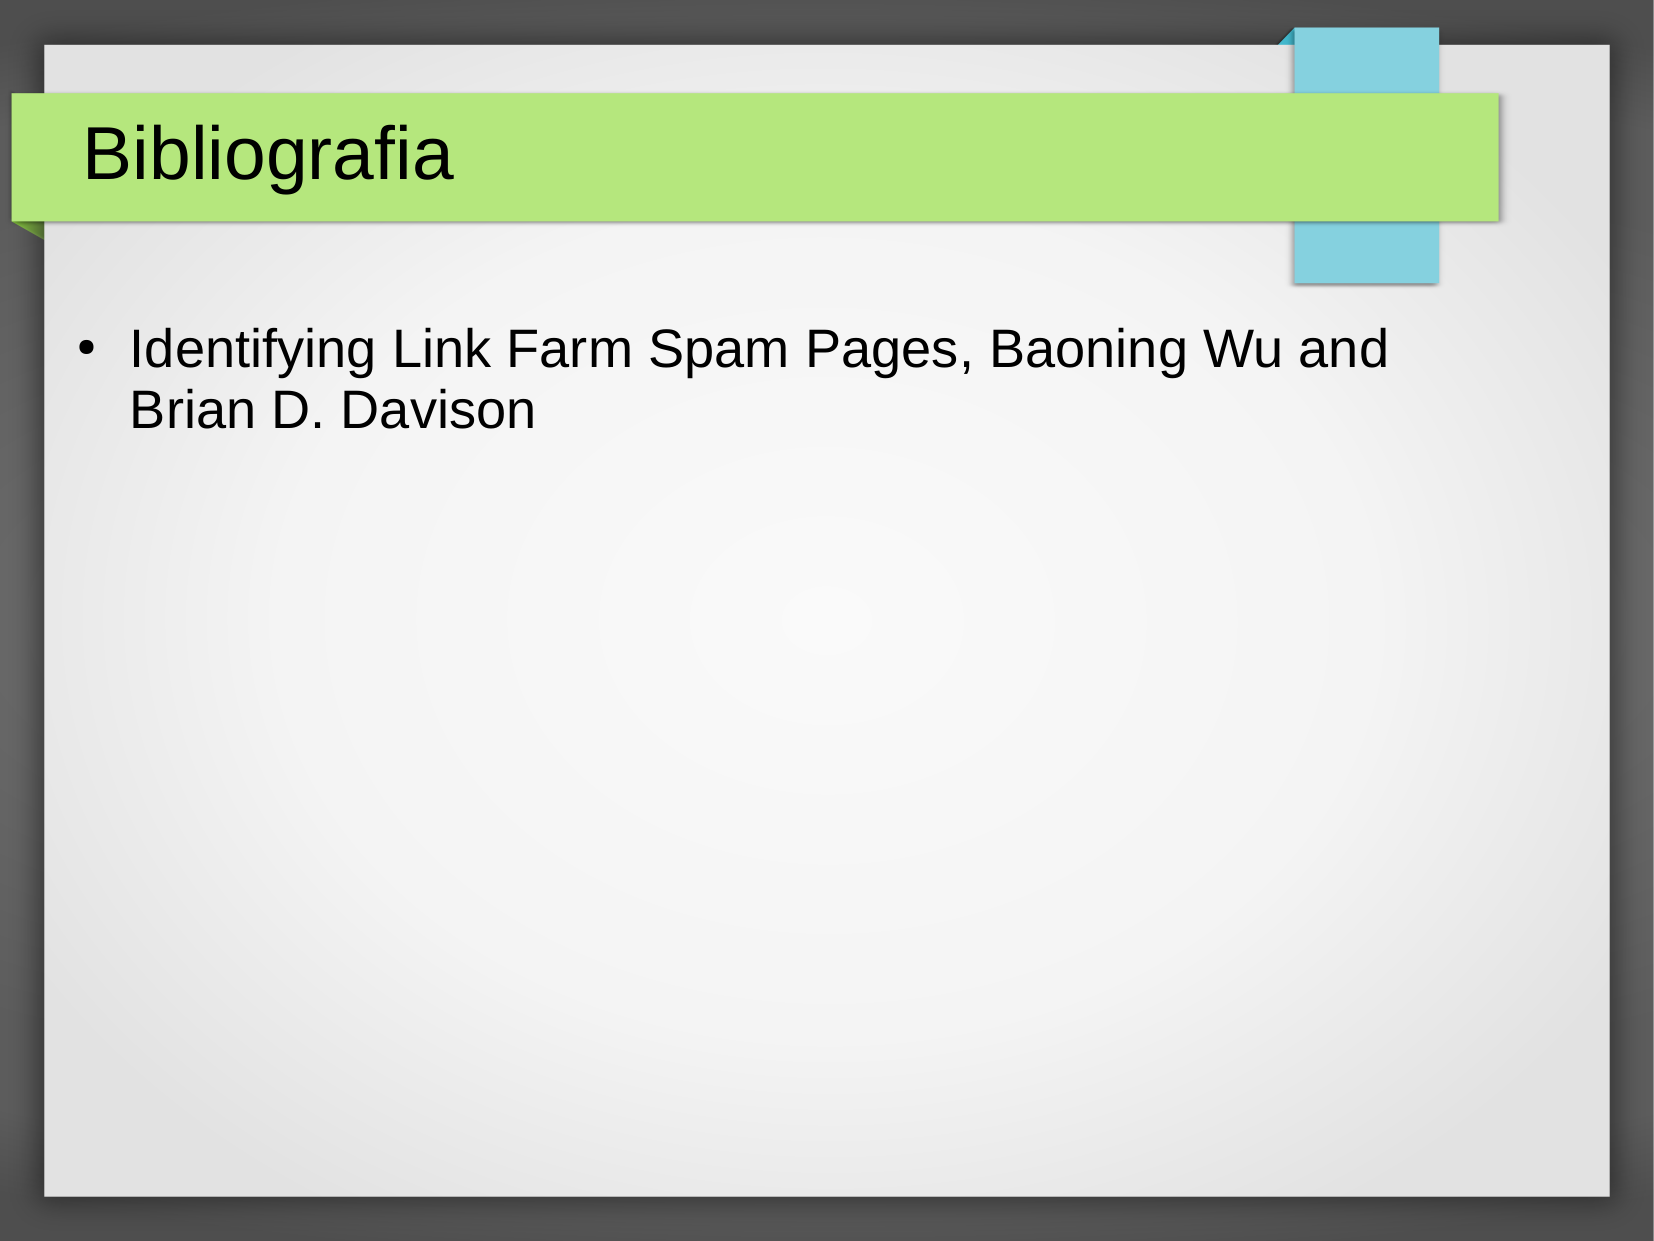

# Bibliografia
Identifying Link Farm Spam Pages, Baoning Wu and Brian D. Davison